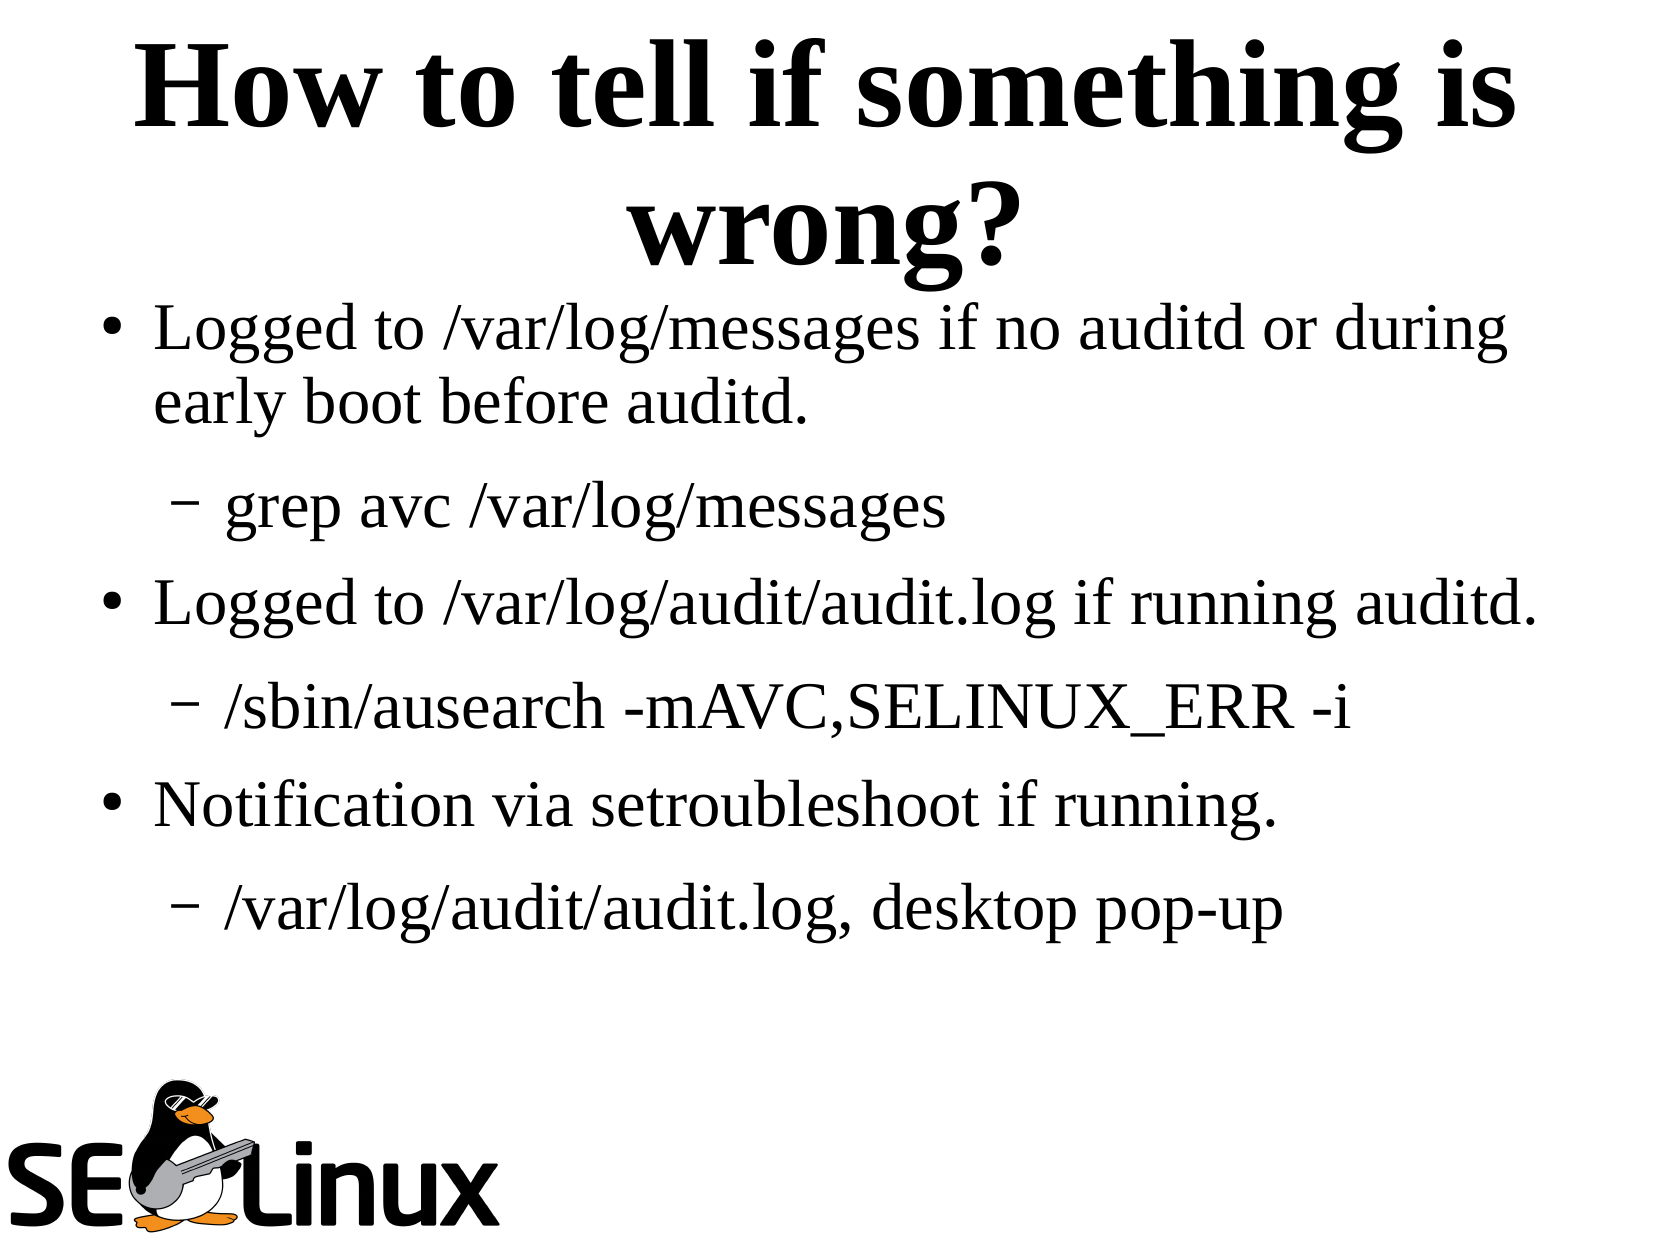

# How to tell if something is wrong?
Logged to /var/log/messages if no auditd or during early boot before auditd.
grep avc /var/log/messages
Logged to /var/log/audit/audit.log if running auditd.
/sbin/ausearch -mAVC,SELINUX_ERR -i
Notification via setroubleshoot if running.
/var/log/audit/audit.log, desktop pop-up